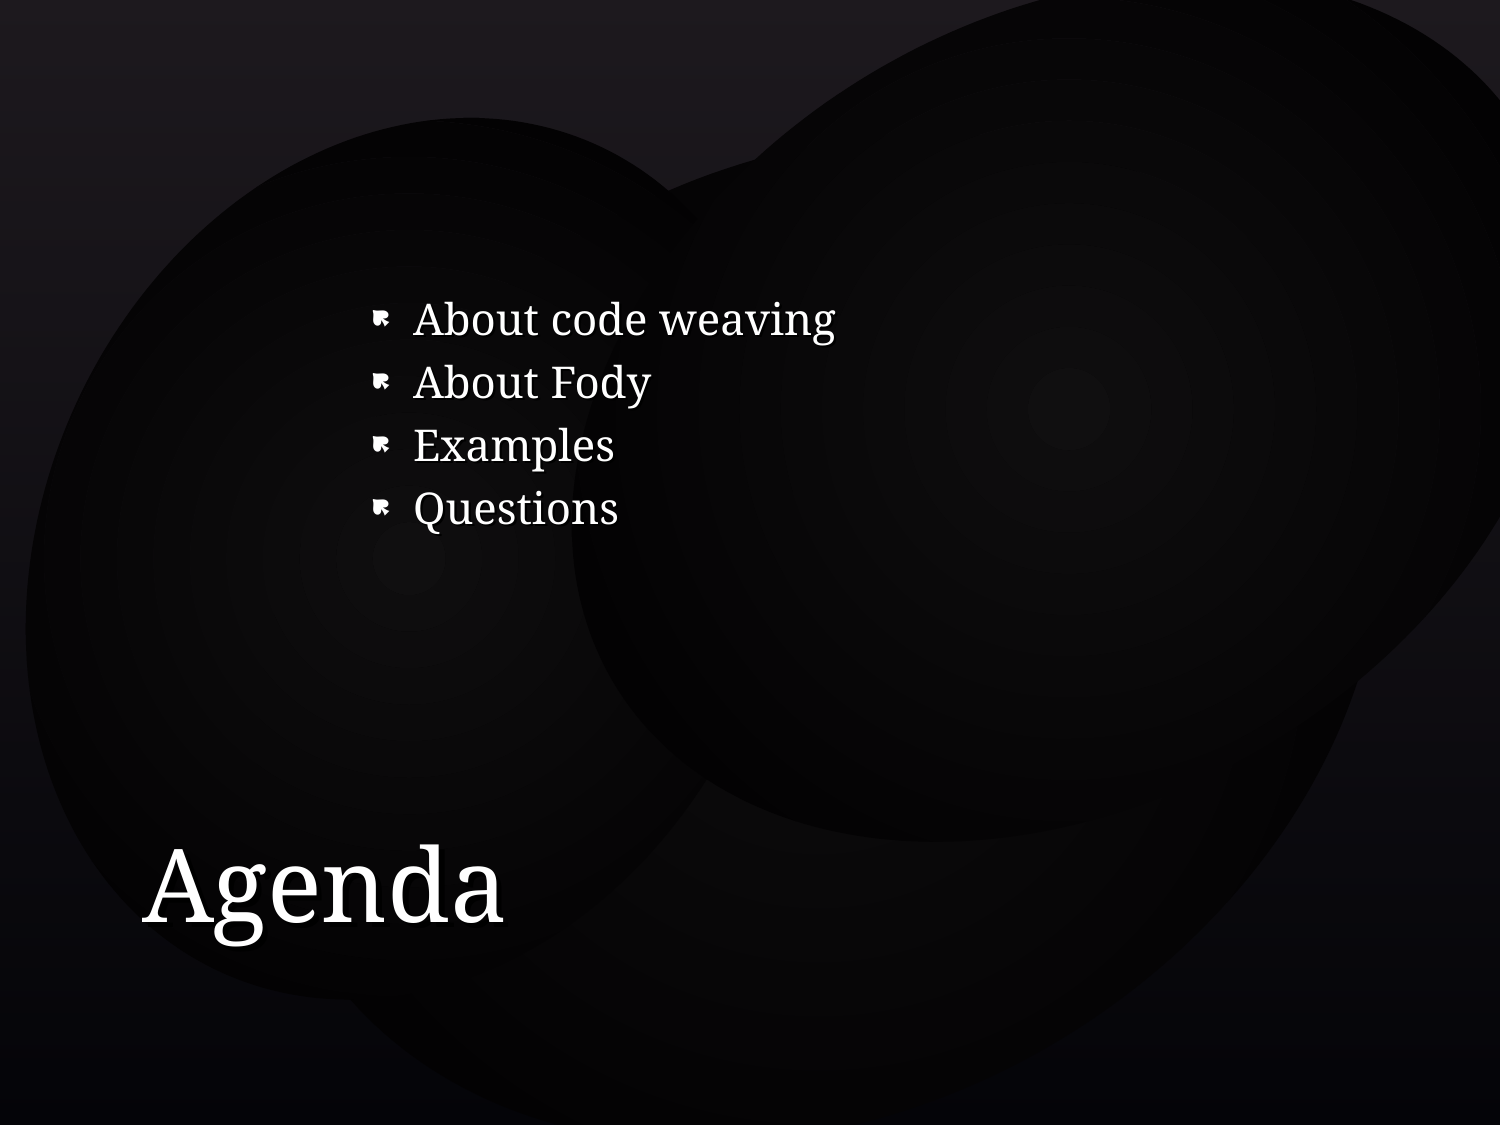

# About code weaving
About Fody
Examples
Questions
Agenda